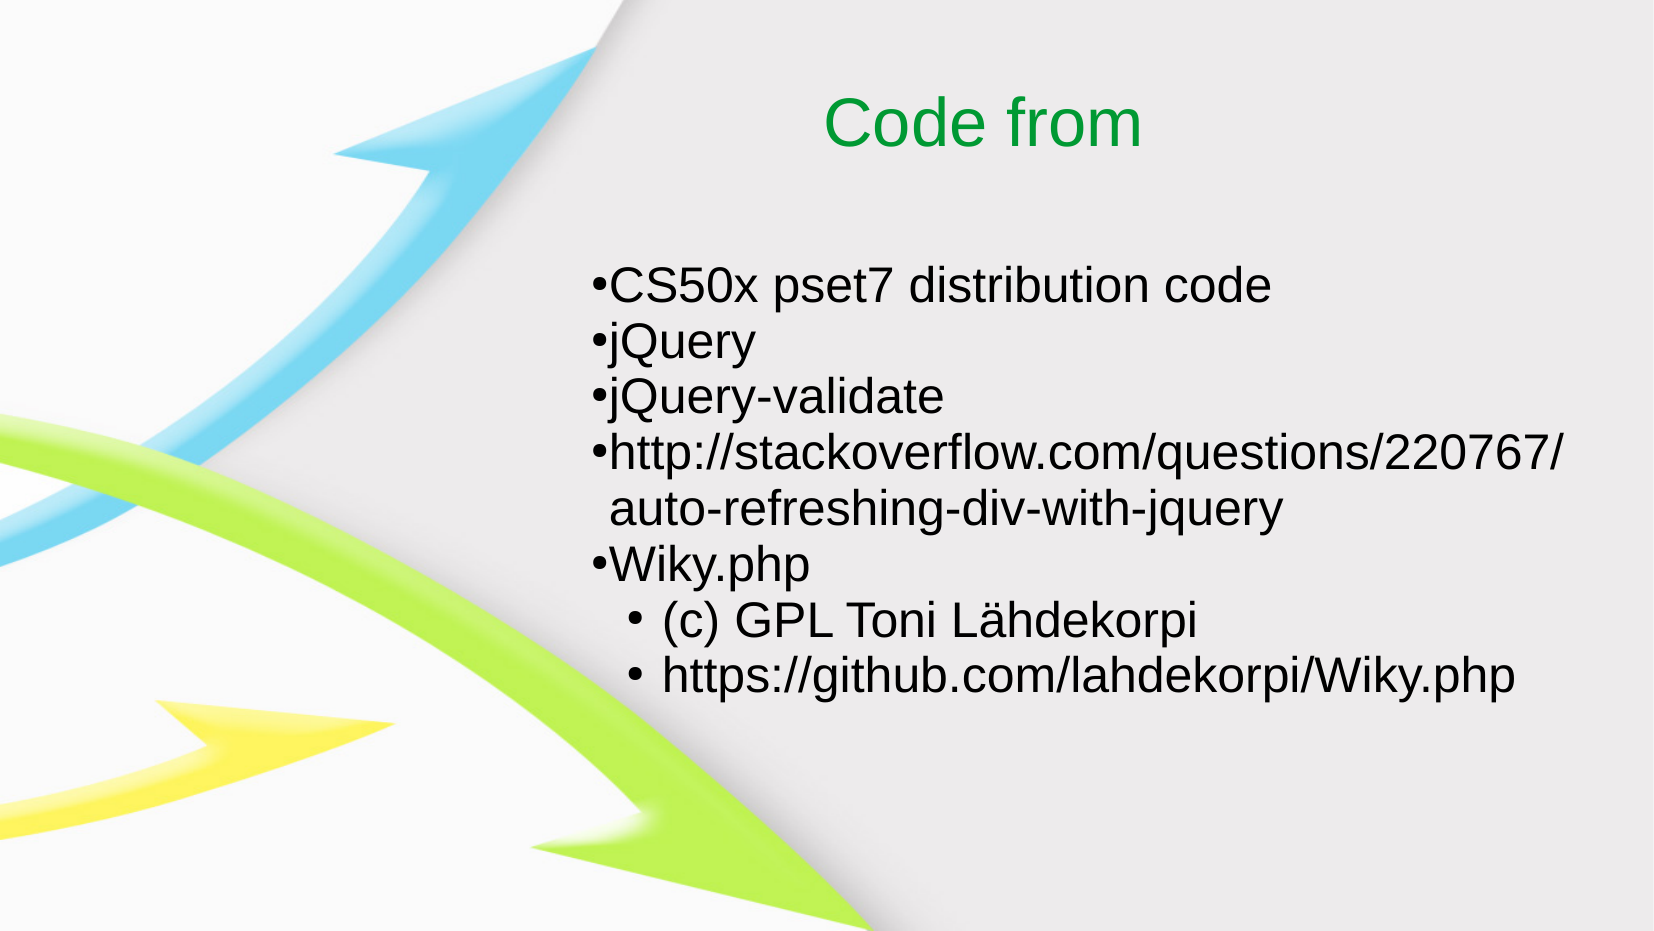

# Code from
CS50x pset7 distribution code
jQuery
jQuery-validate
http://stackoverflow.com/questions/220767/
auto-refreshing-div-with-jquery
Wiky.php
(c) GPL Toni Lähdekorpi
https://github.com/lahdekorpi/Wiky.php